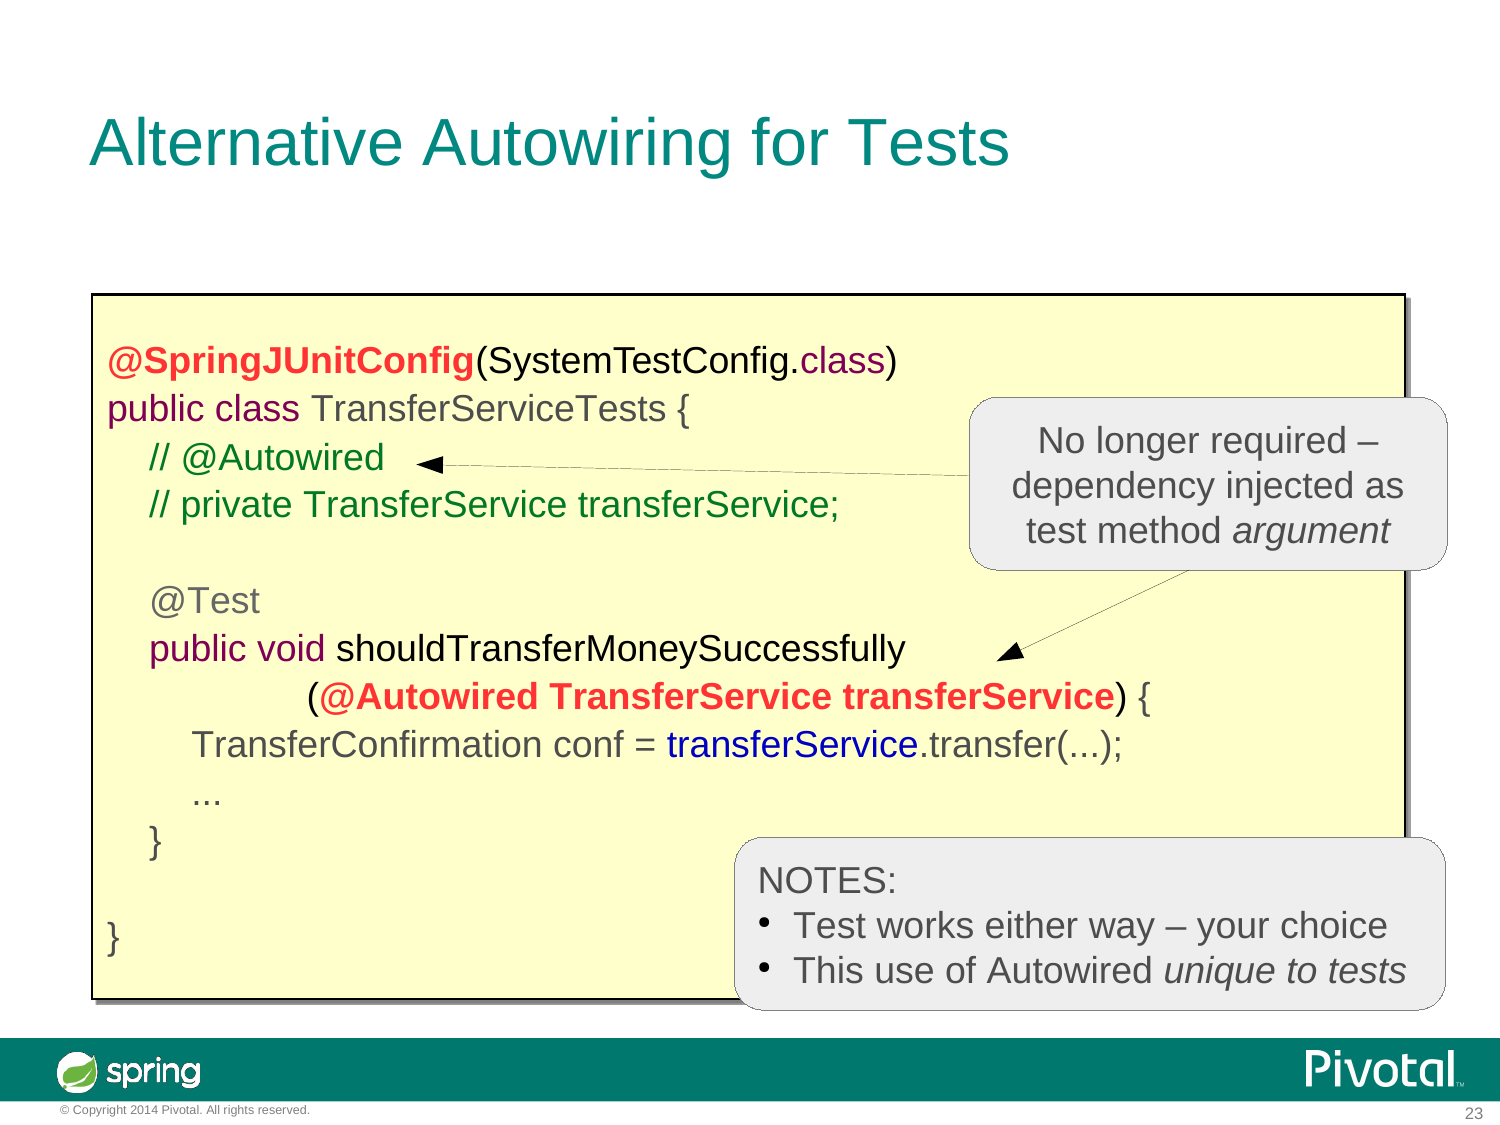

# Alternative Autowiring for Tests
@SpringJUnitConfig(SystemTestConfig.class)
public class TransferServiceTests {
 // @Autowired
 // private TransferService transferService;
 @Test
 public void shouldTransferMoneySuccessfully
 (@Autowired TransferService transferService) {
 TransferConfirmation conf = transferService.transfer(...);
 ...
 }
}
No longer required – dependency injected as test method argument
NOTES:
Test works either way – your choice
This use of Autowired unique to tests